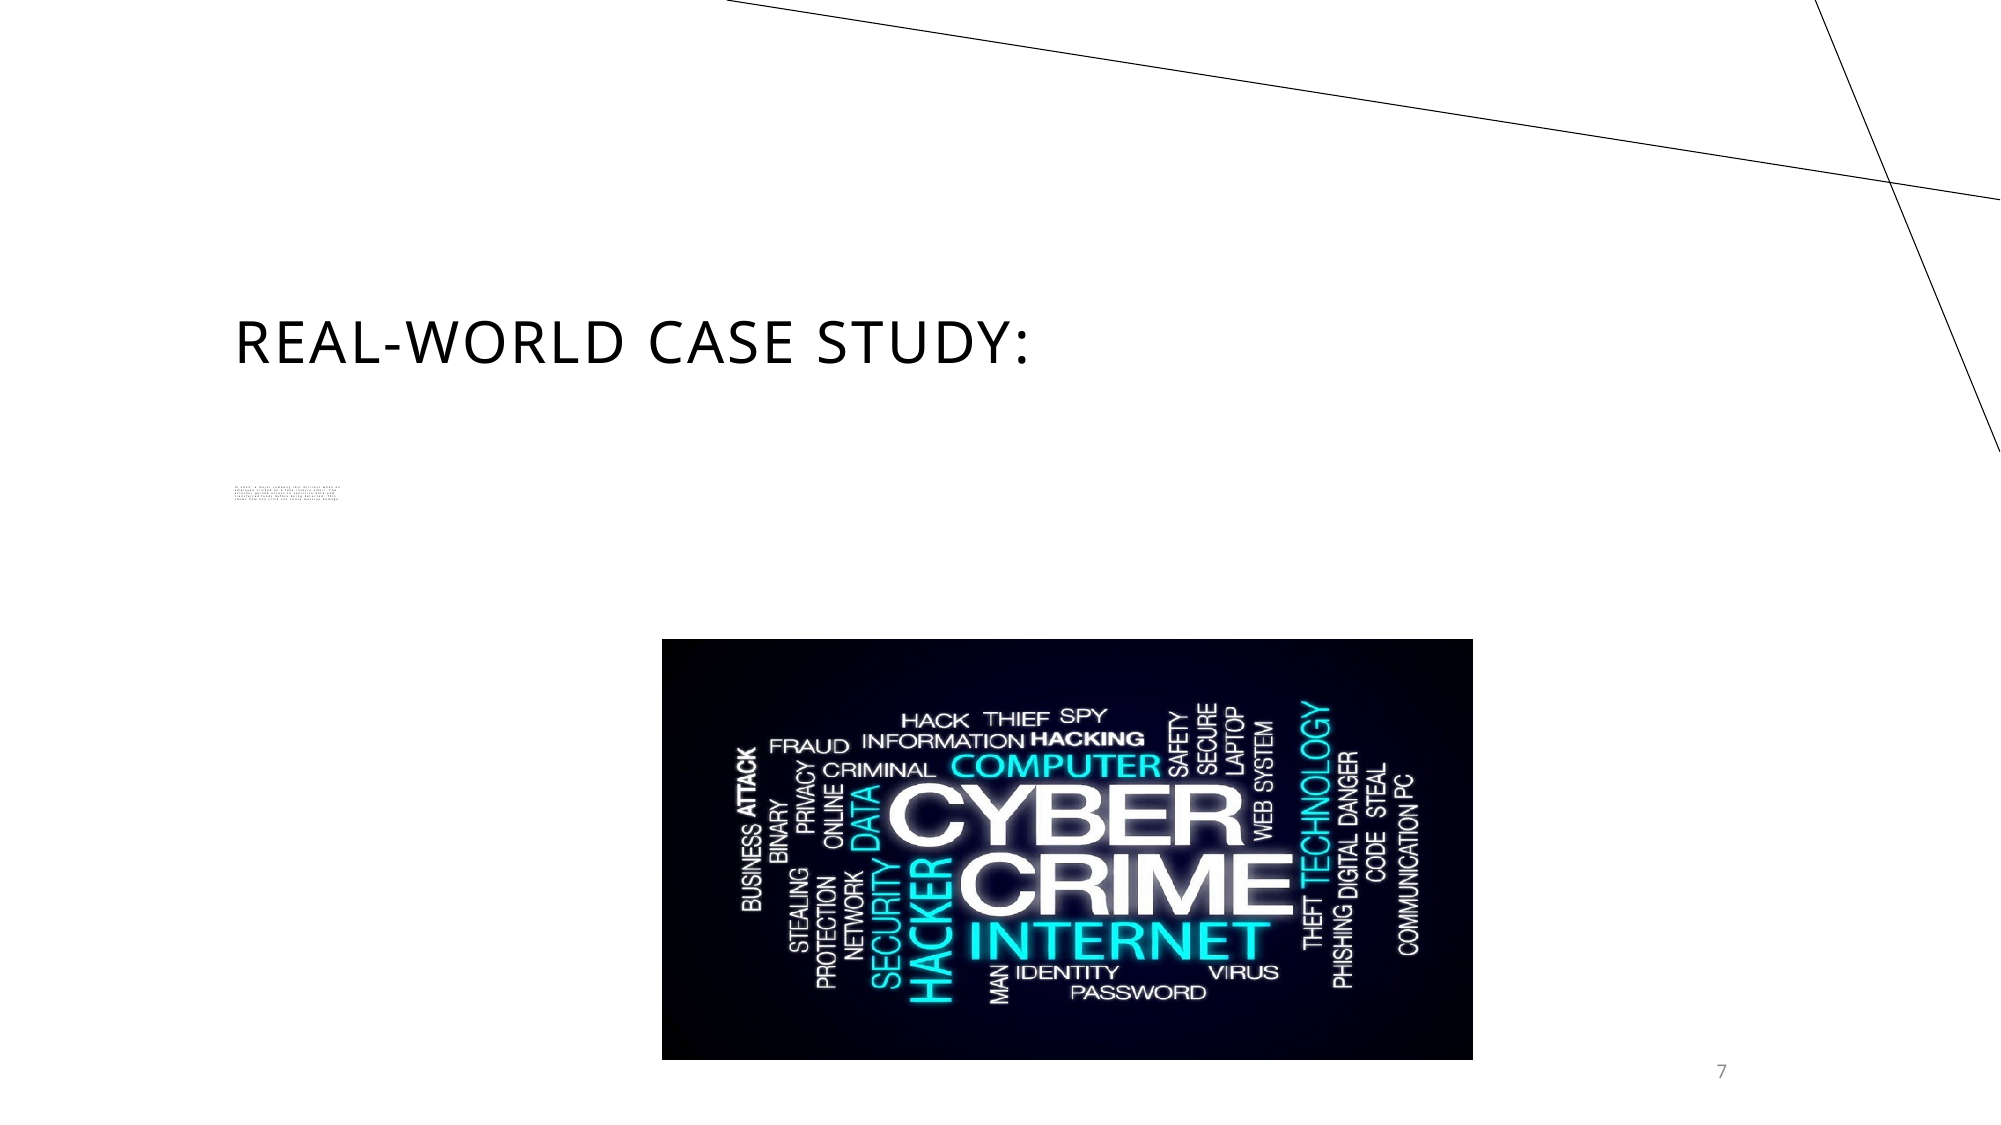

# Real-World Case Study:
In 2022, a major company lost millions when an employee clicked on a fake invoice email. The attacker gained access to sensitive data and transferred funds before being detected. This shows how one click can cause massive damage.